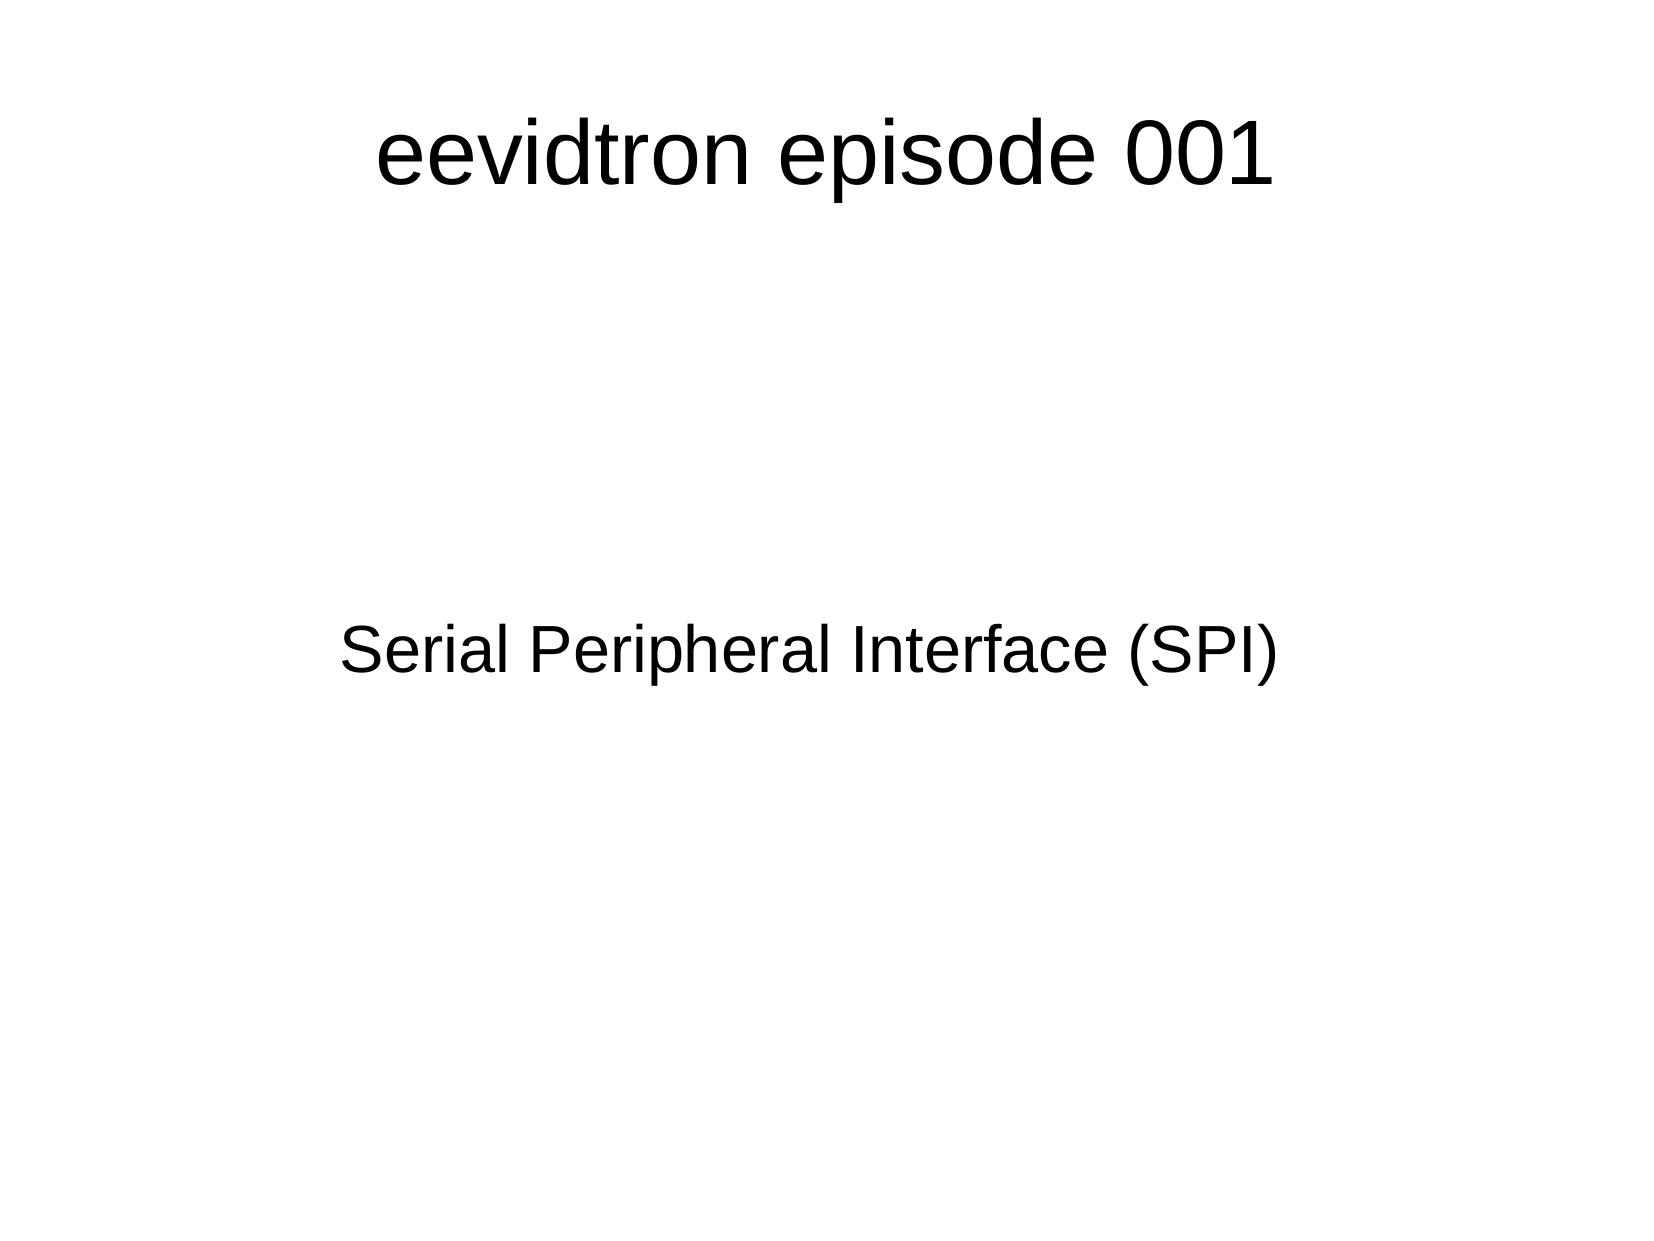

# eevidtron episode 001
Serial Peripheral Interface (SPI)